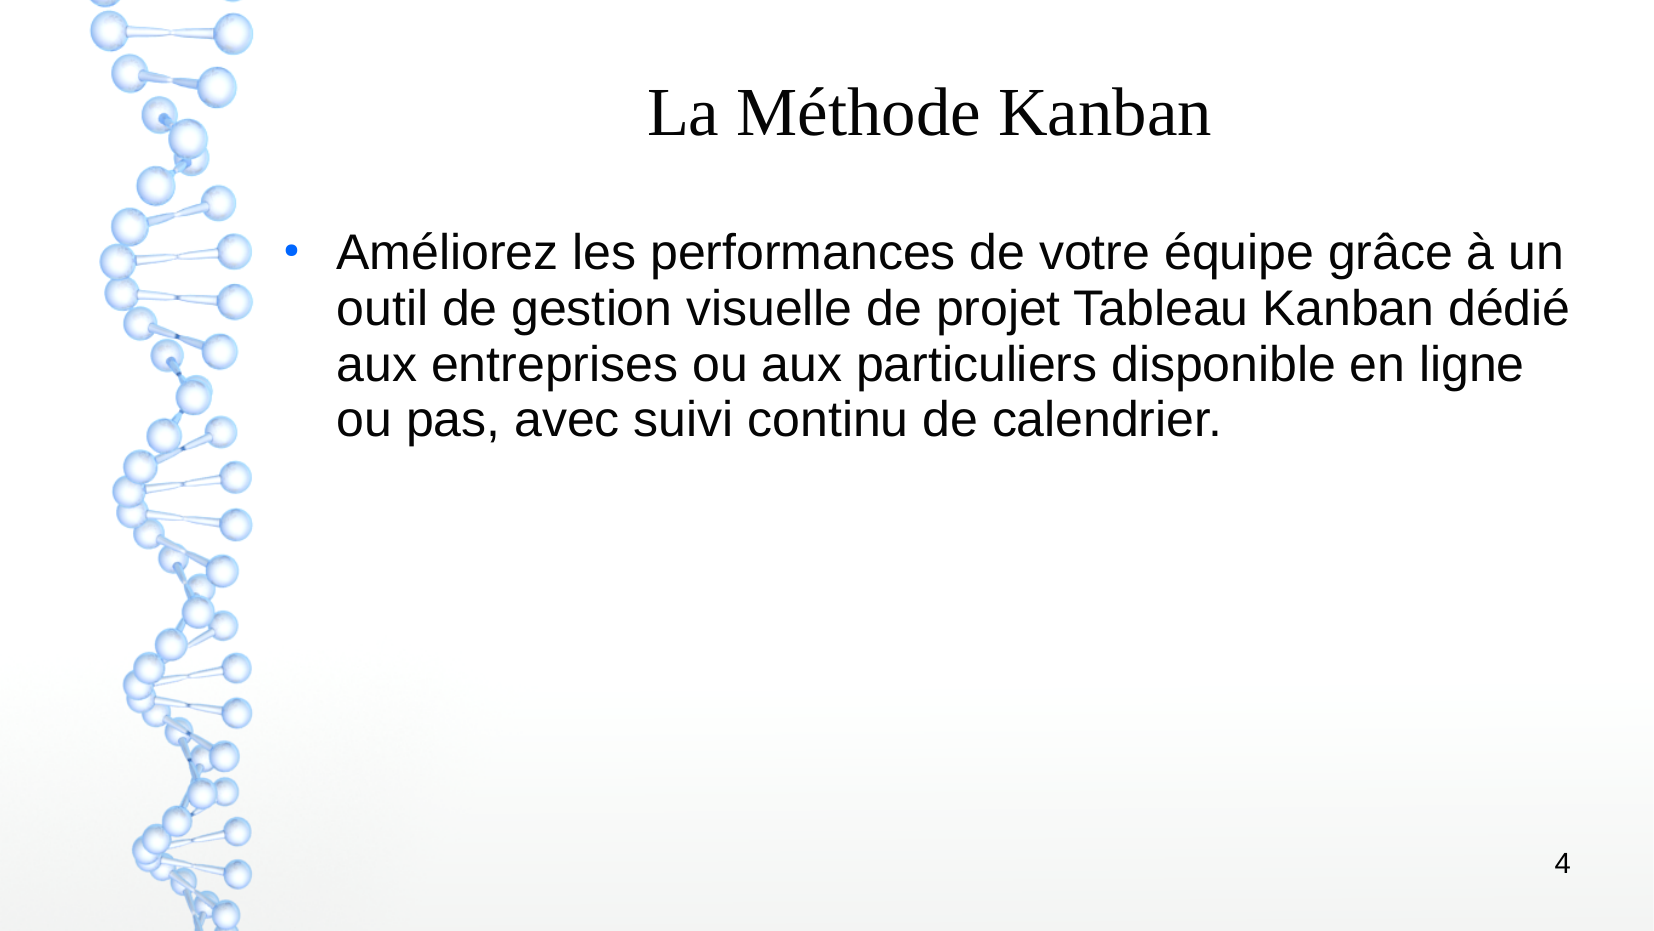

# La Méthode Kanban
Améliorez les performances de votre équipe grâce à un outil de gestion visuelle de projet Tableau Kanban dédié aux entreprises ou aux particuliers disponible en ligne ou pas, avec suivi continu de calendrier.
4